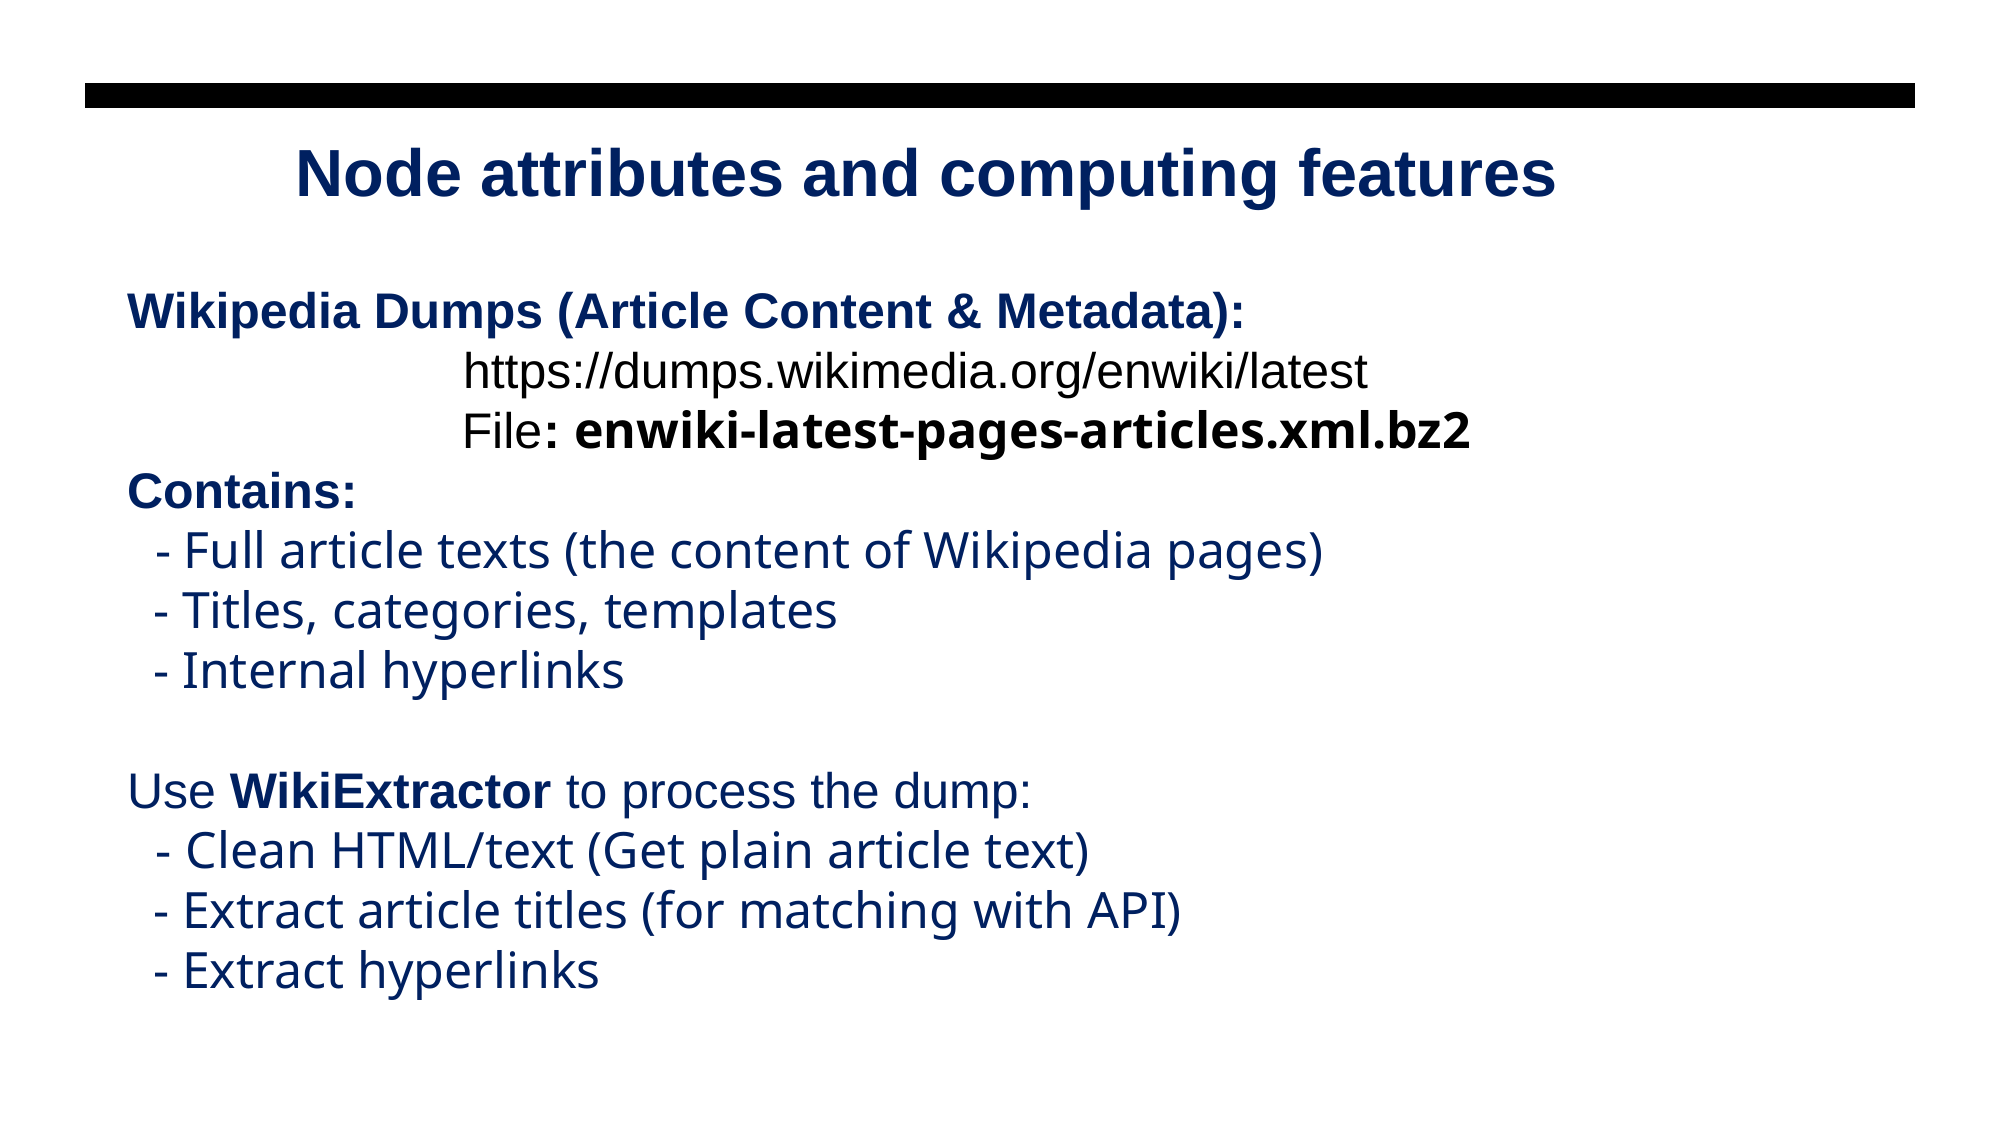

Node attributes and computing features
# Wikipedia Dumps (Article Content & Metadata): https://dumps.wikimedia.org/enwiki/latest File: enwiki-latest-pages-articles.xml.bz2 Contains: - Full article texts (the content of Wikipedia pages) - Titles, categories, templates - Internal hyperlinks Use WikiExtractor to process the dump: - Clean HTML/text (Get plain article text) - Extract article titles (for matching with API) - Extract hyperlinks